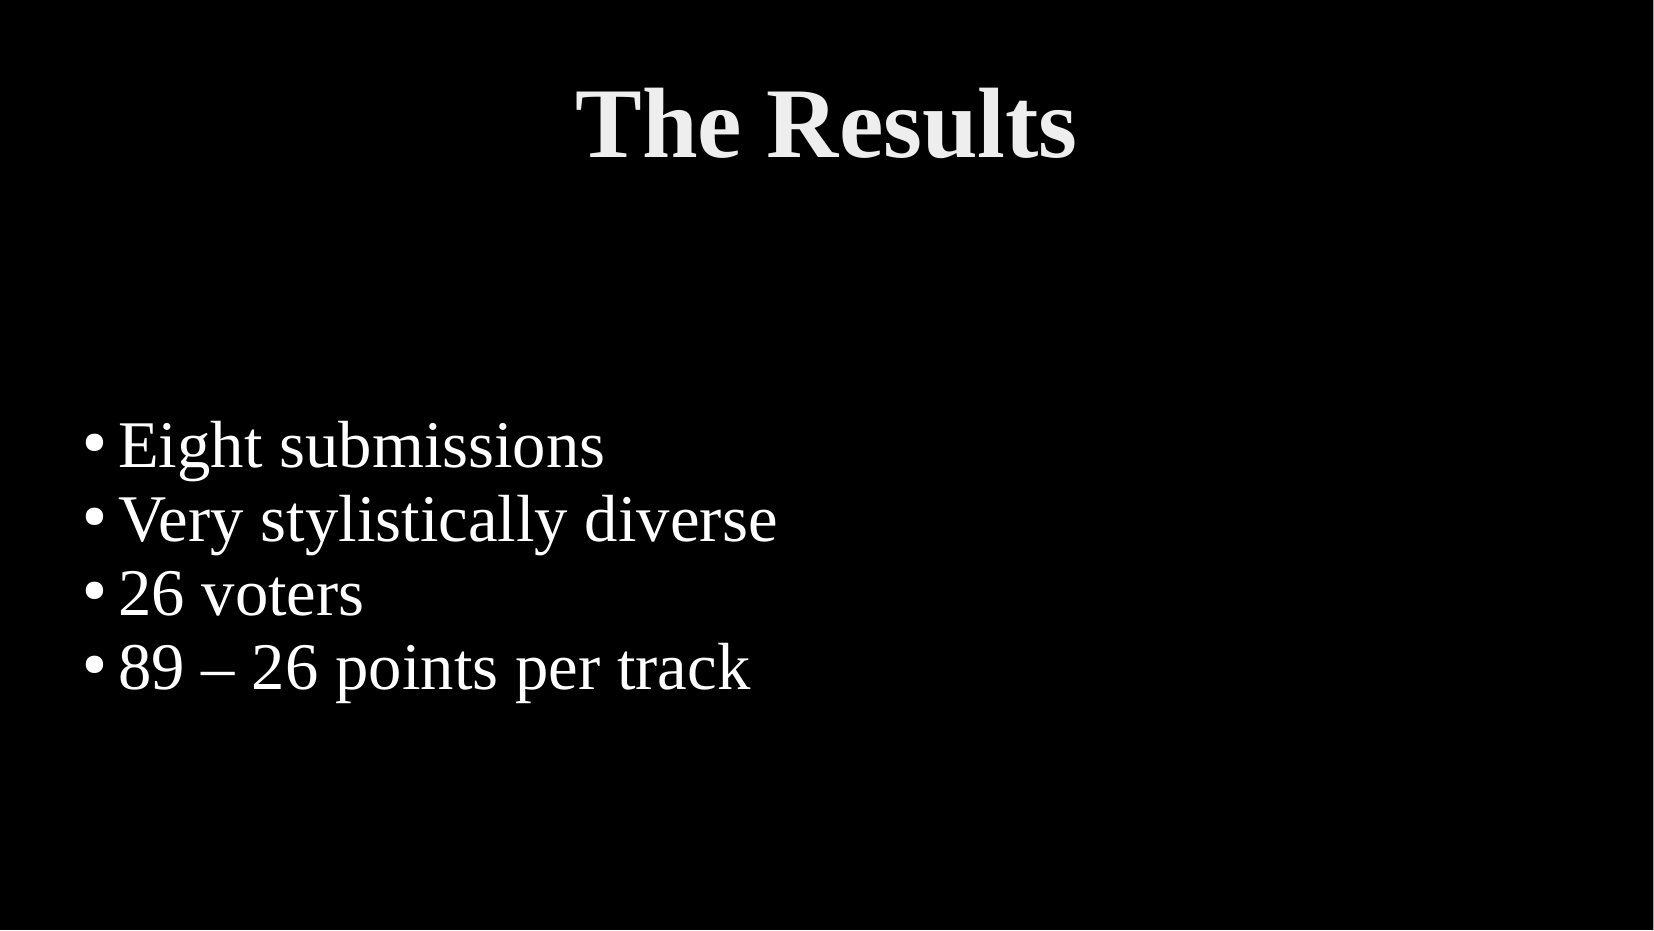

# The Results
Eight submissions
Very stylistically diverse
26 voters
89 – 26 points per track